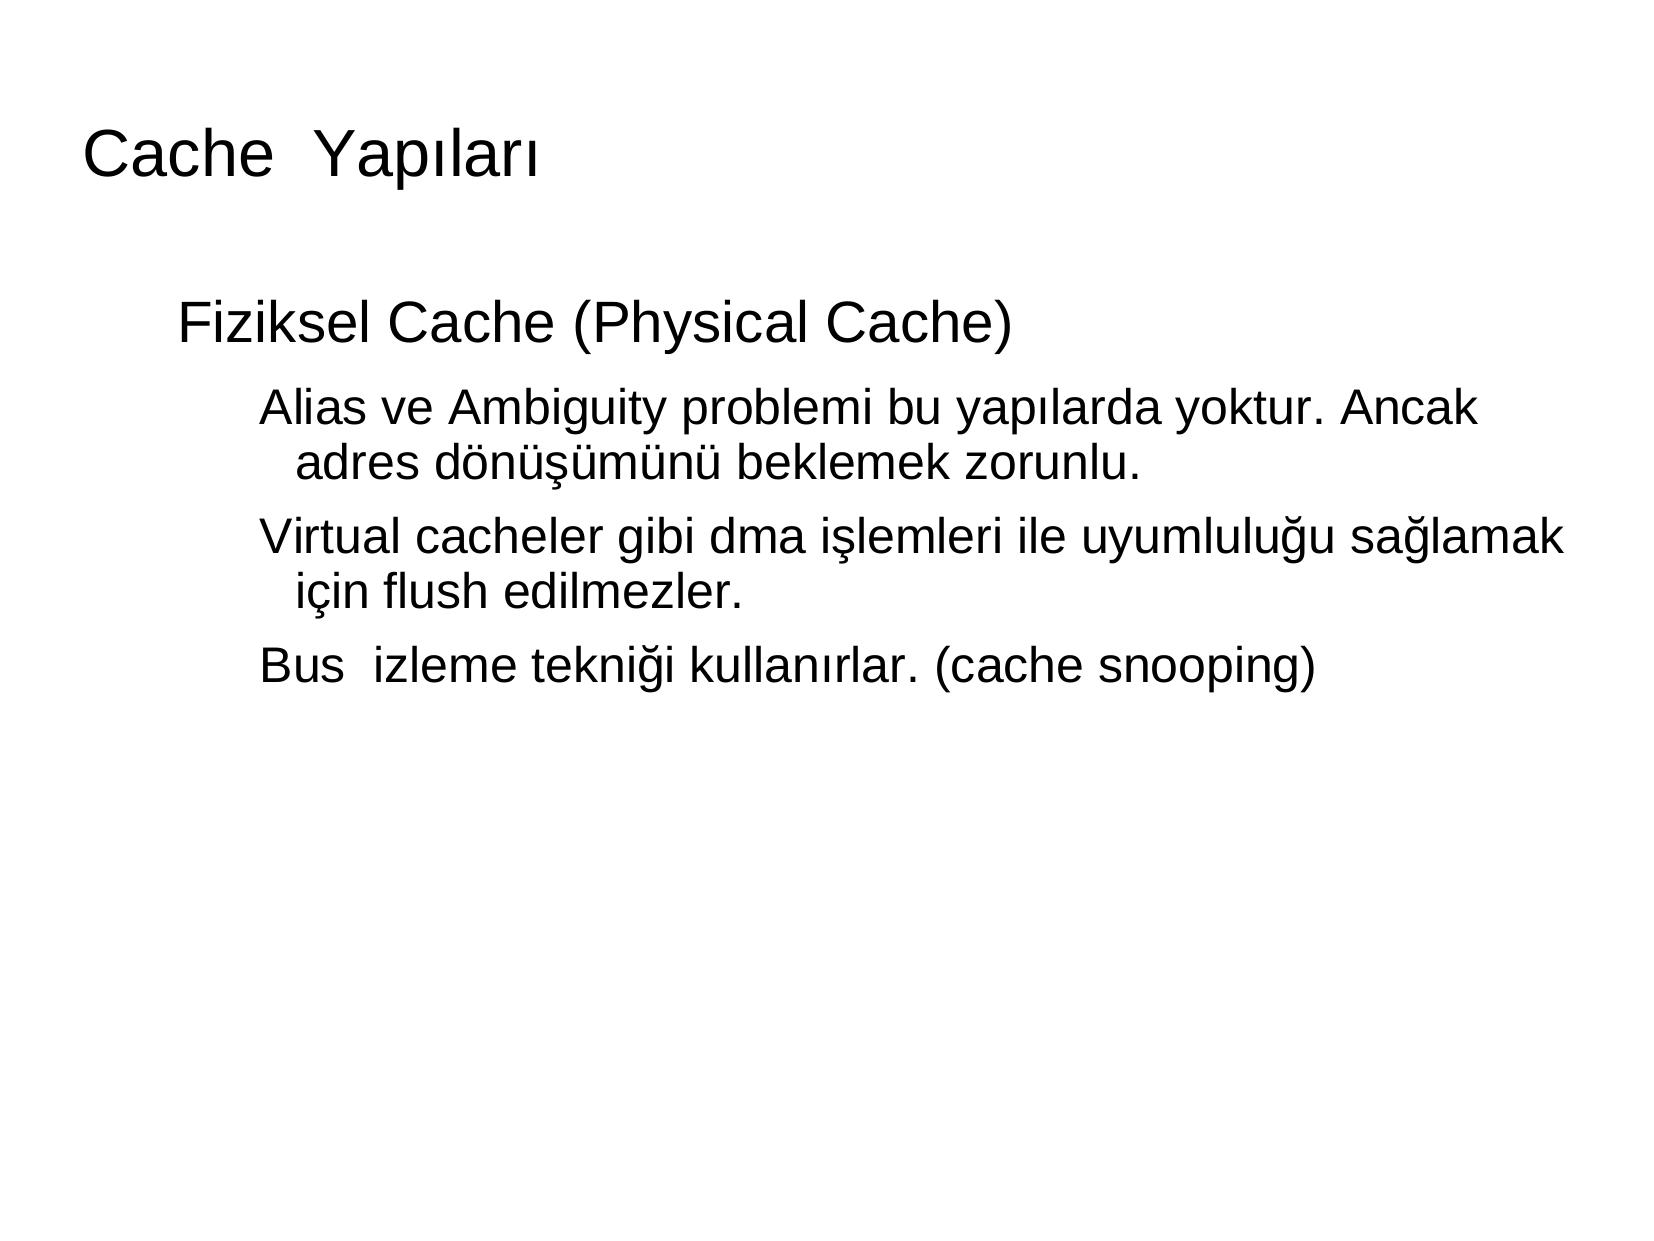

# Cache Yapıları
Fiziksel Cache (Physical Cache)
Alias ve Ambiguity problemi bu yapılarda yoktur. Ancak adres dönüşümünü beklemek zorunlu.
Virtual cacheler gibi dma işlemleri ile uyumluluğu sağlamak için flush edilmezler.
Bus izleme tekniği kullanırlar. (cache snooping)